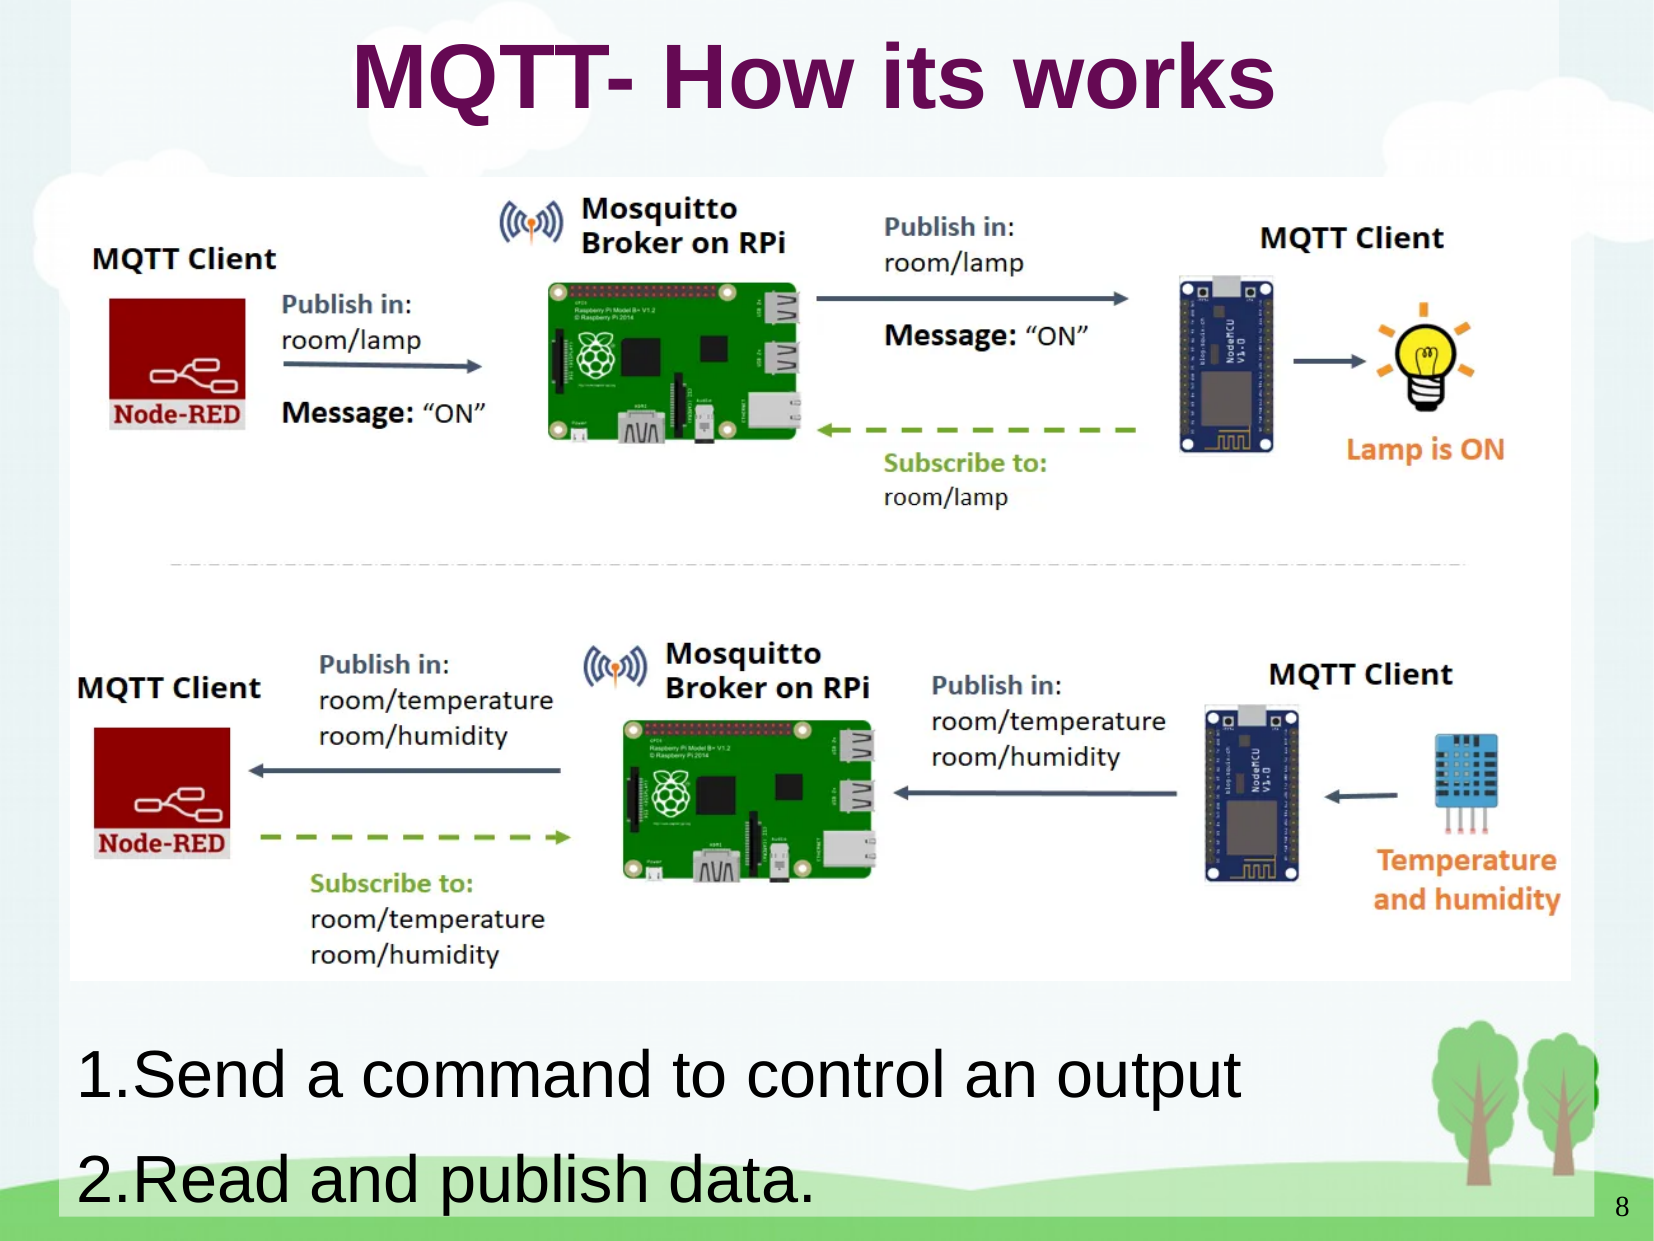

# MQTT- How its works
Send a command to control an output
Read and publish data.
8